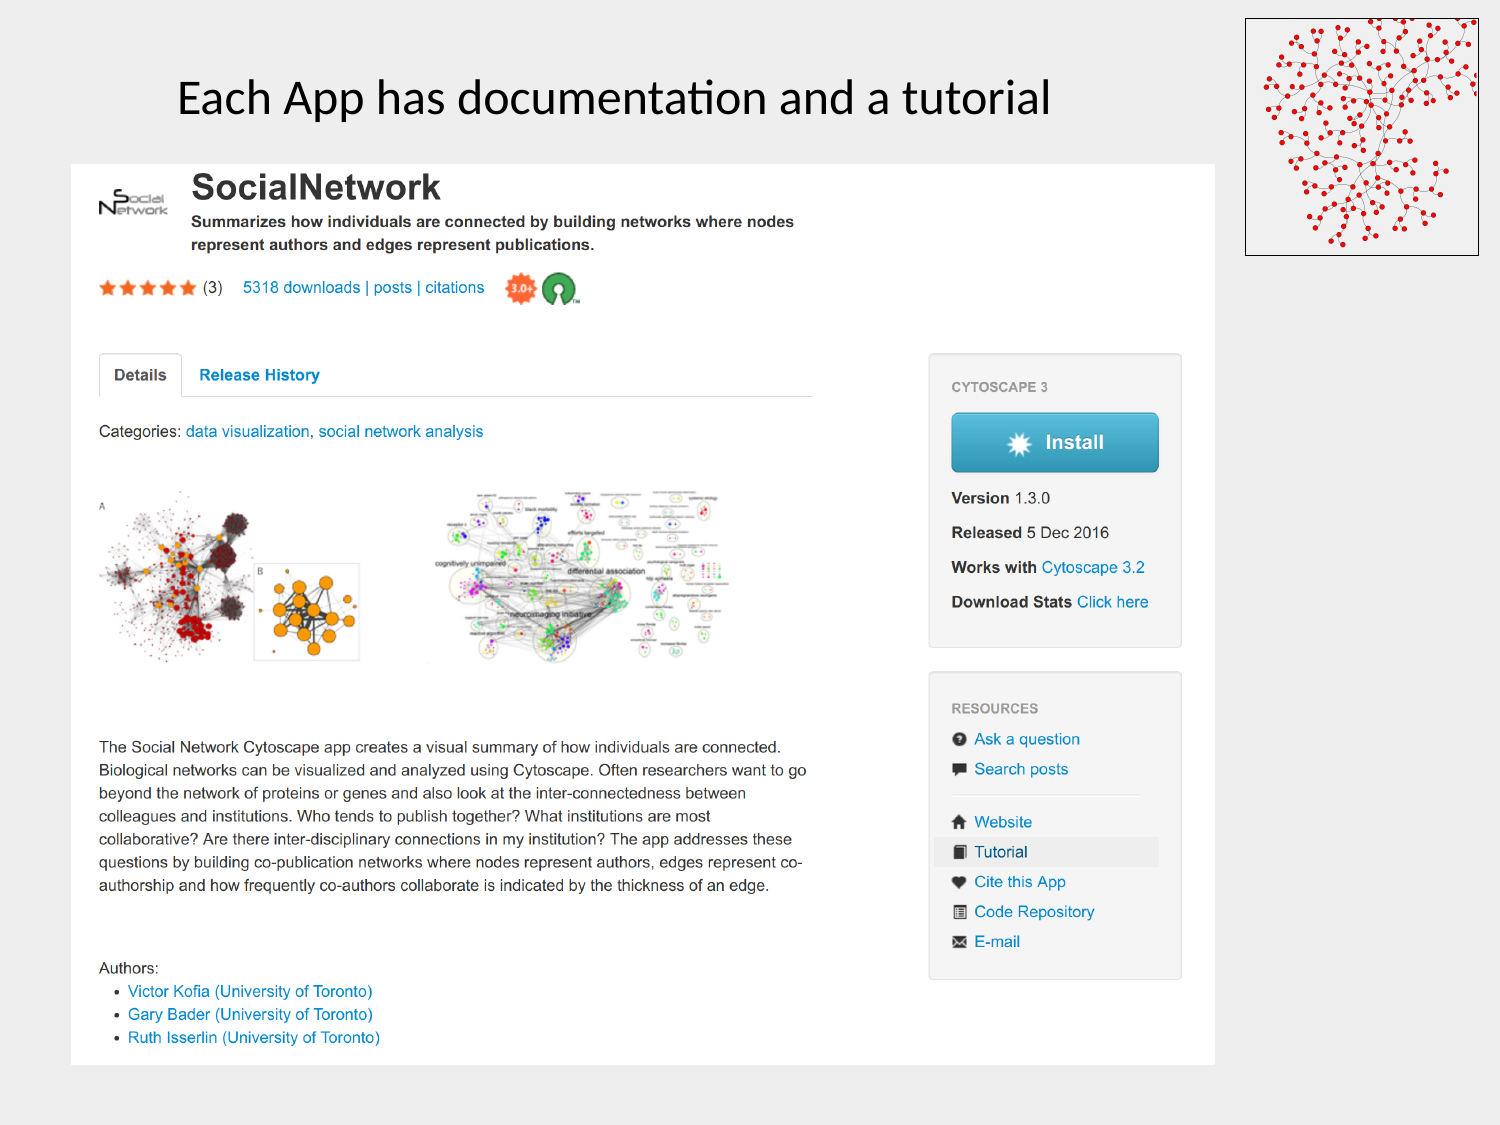

Each App has documentation and a tutorial